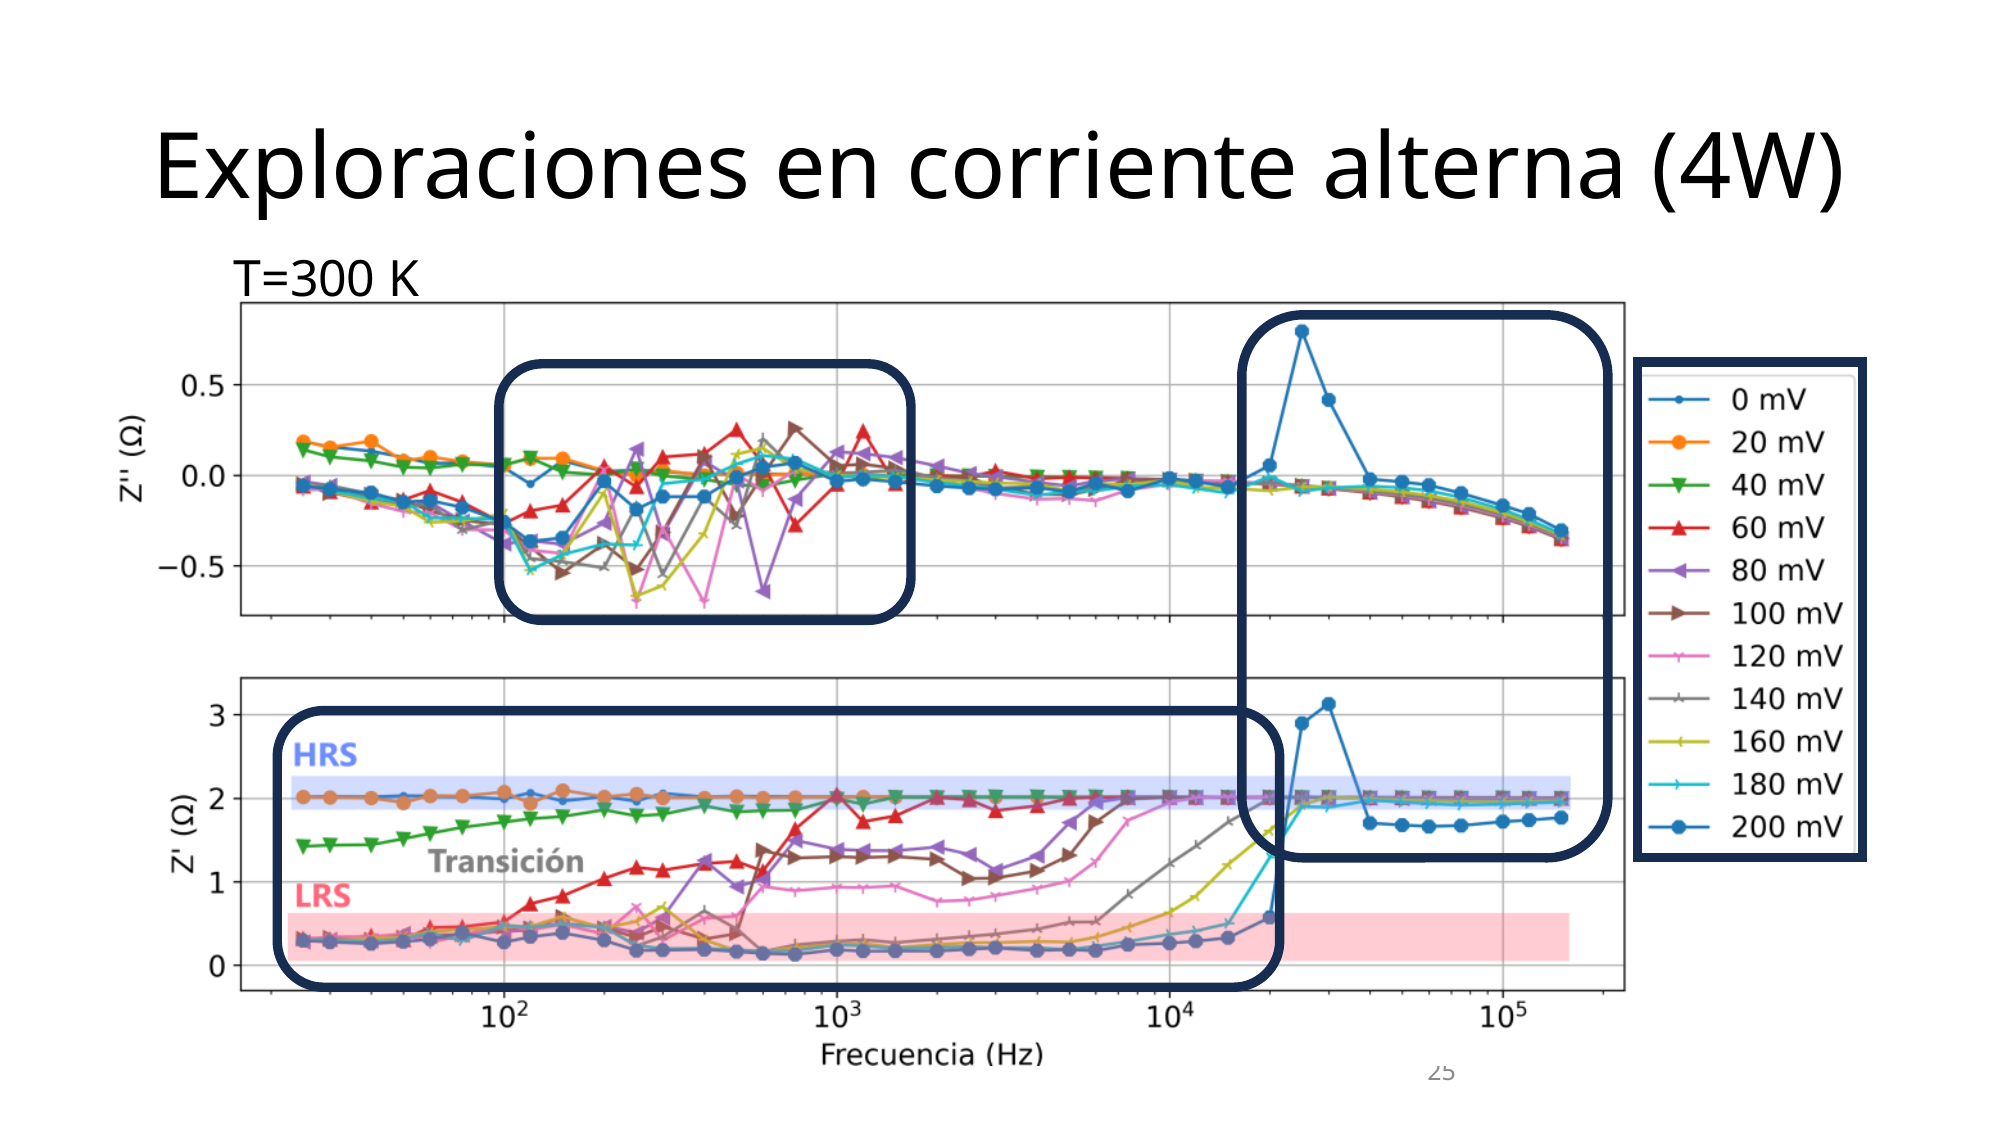

# Exploraciones en corriente alterna (4W)
T=300 K